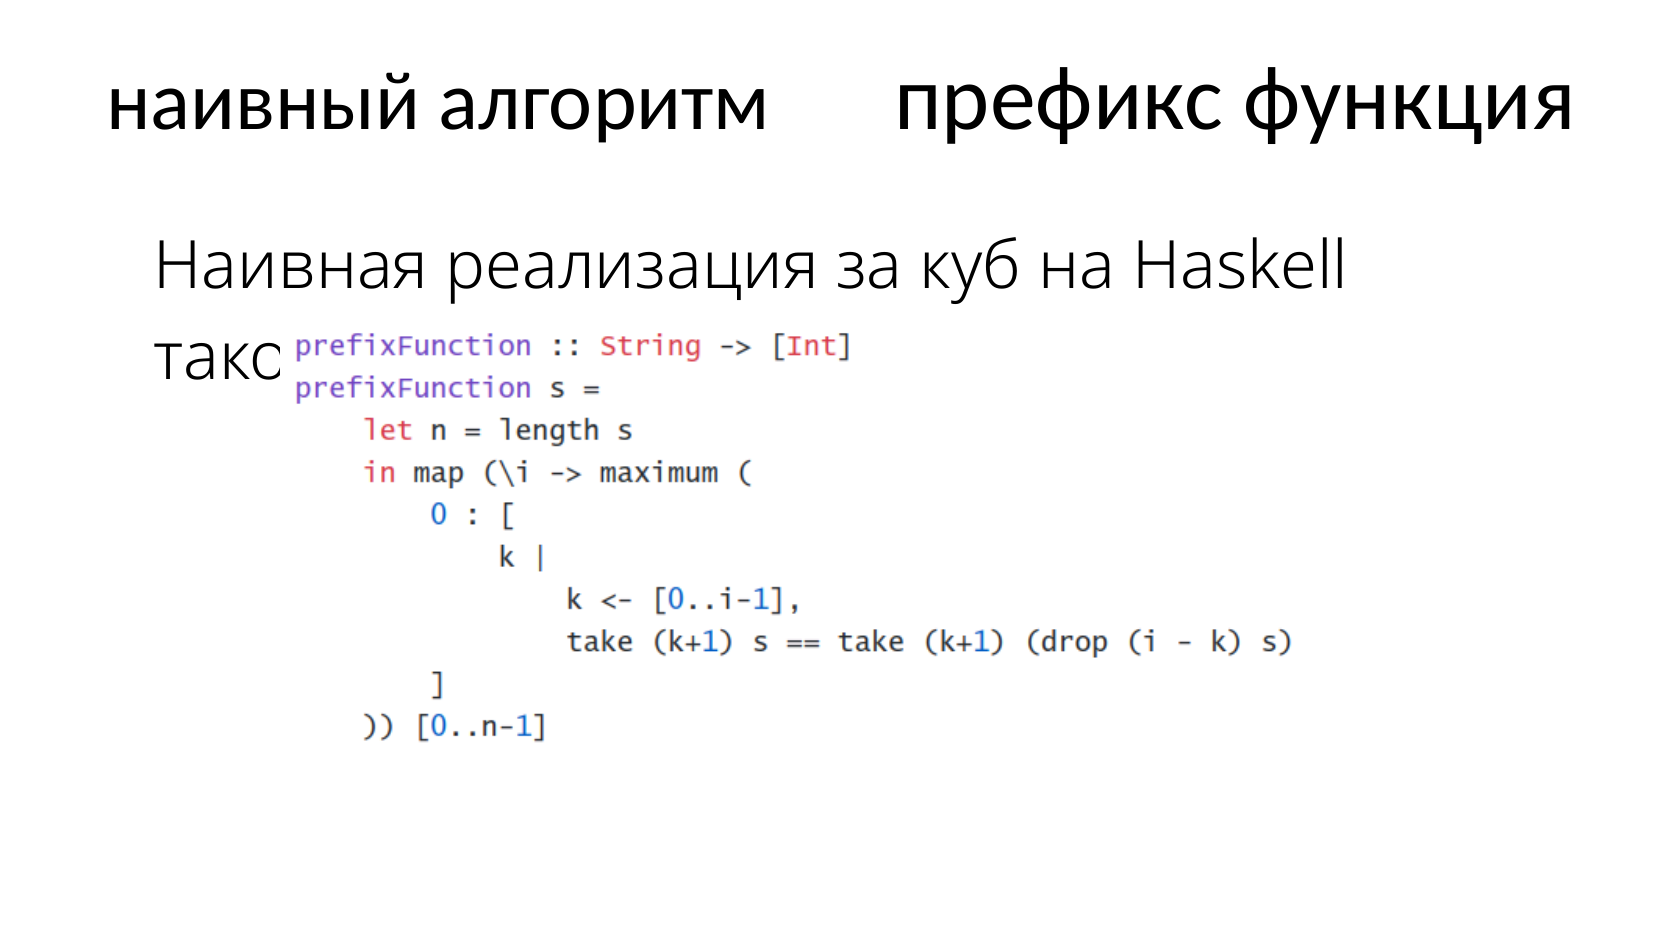

# наивный алгоритм префикс функция
Наивная реализация за куб на Haskell такова: